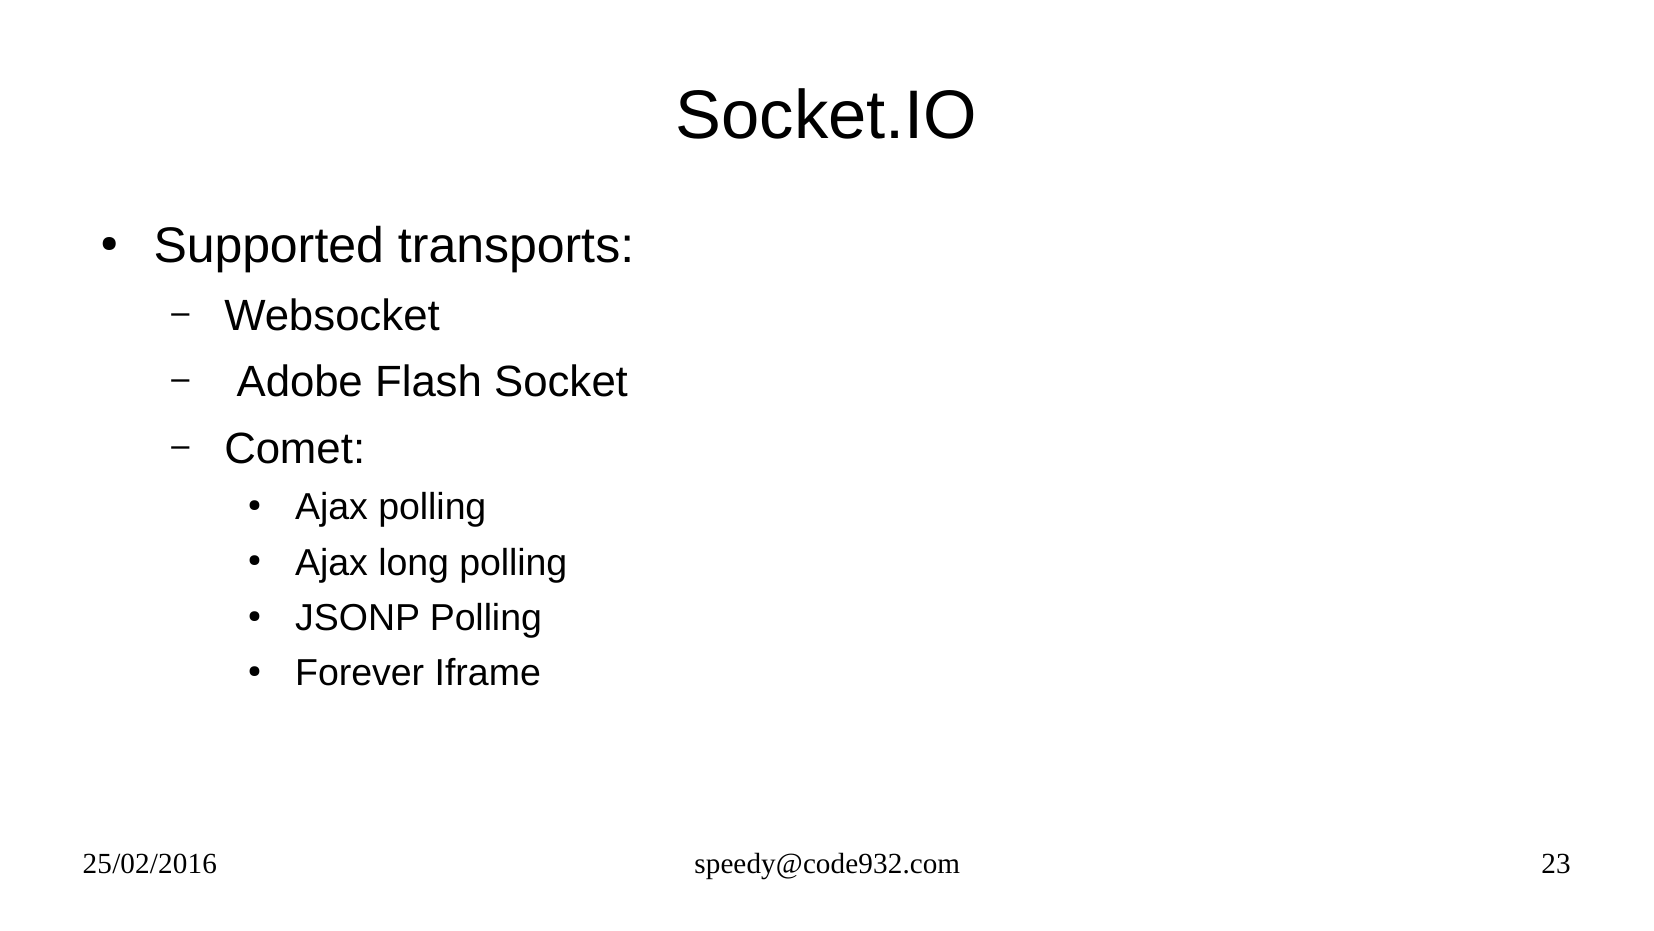

# Socket.IO
Supported transports:
Websocket
 Adobe Flash Socket
Comet:
Ajax polling
Ajax long polling
JSONP Polling
Forever Iframe
25/02/2016
speedy@code932.com
23